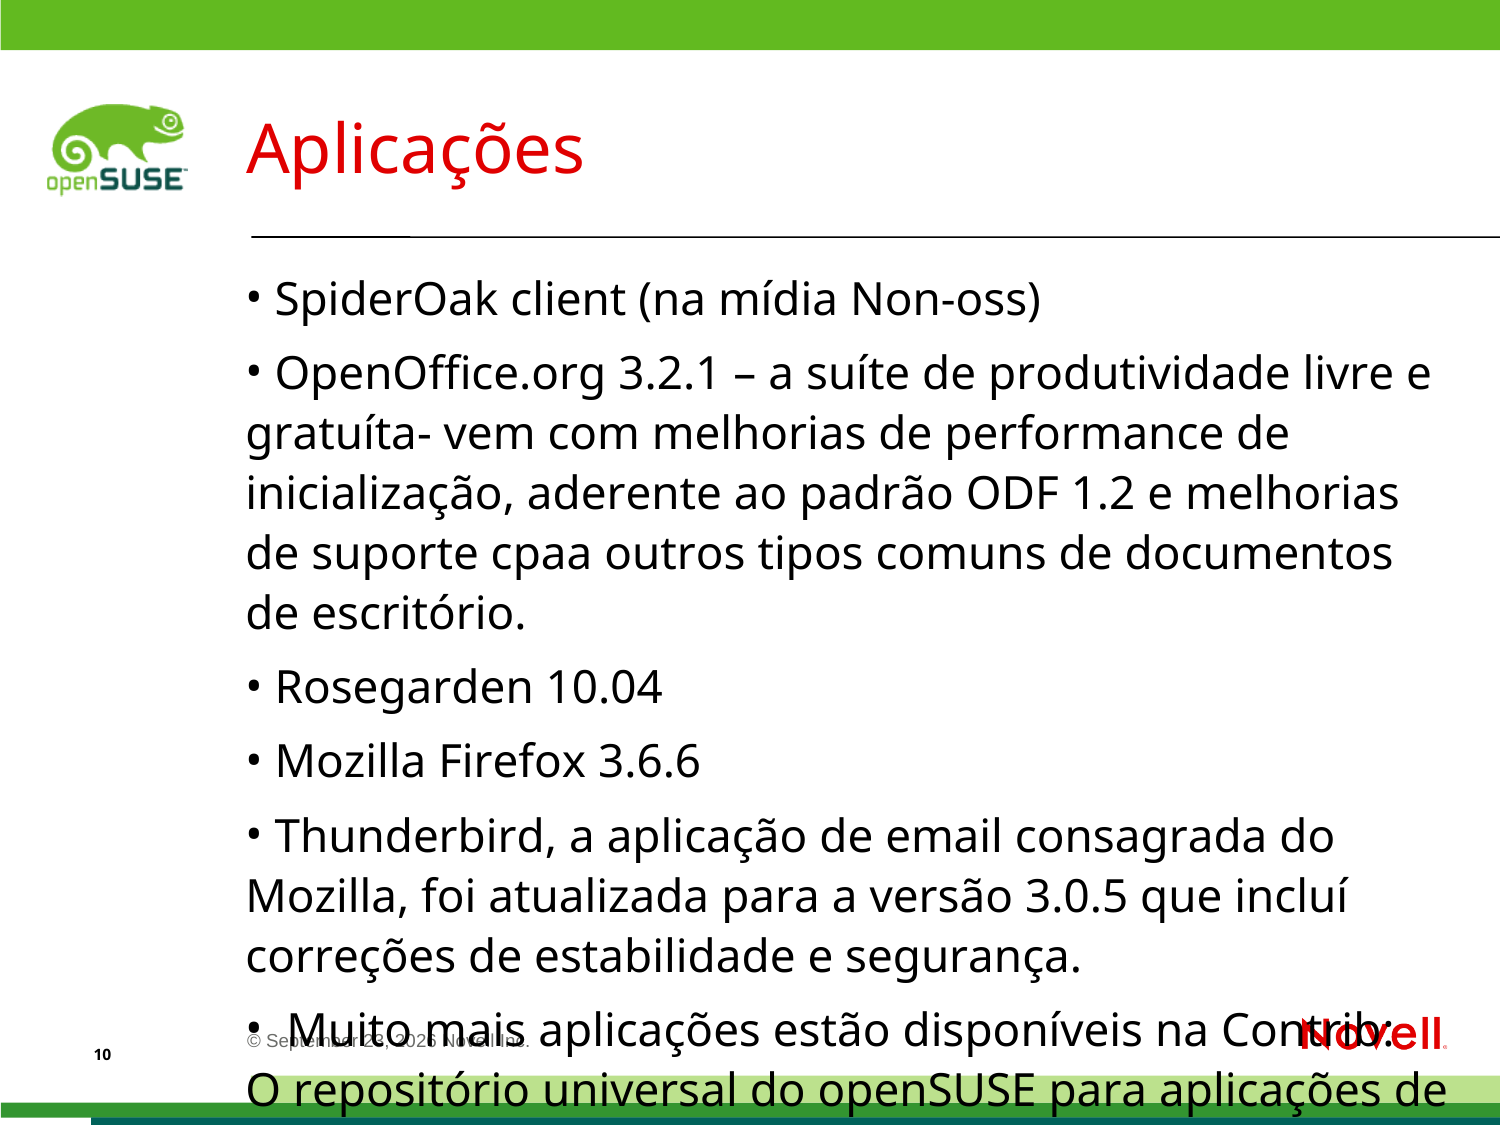

# Aplicações
 SpiderOak client (na mídia Non-oss)
 OpenOffice.org 3.2.1 – a suíte de produtividade livre e gratuíta- vem com melhorias de performance de inicialização, aderente ao padrão ODF 1.2 e melhorias de suporte cpaa outros tipos comuns de documentos de escritório.
 Rosegarden 10.04
 Mozilla Firefox 3.6.6
 Thunderbird, a aplicação de email consagrada do Mozilla, foi atualizada para a versão 3.0.5 que incluí correções de estabilidade e segurança.
 Muito mais aplicações estão disponíveis na Contrib: O repositório universal do openSUSE para aplicações de terceiros como o GoogleCL.